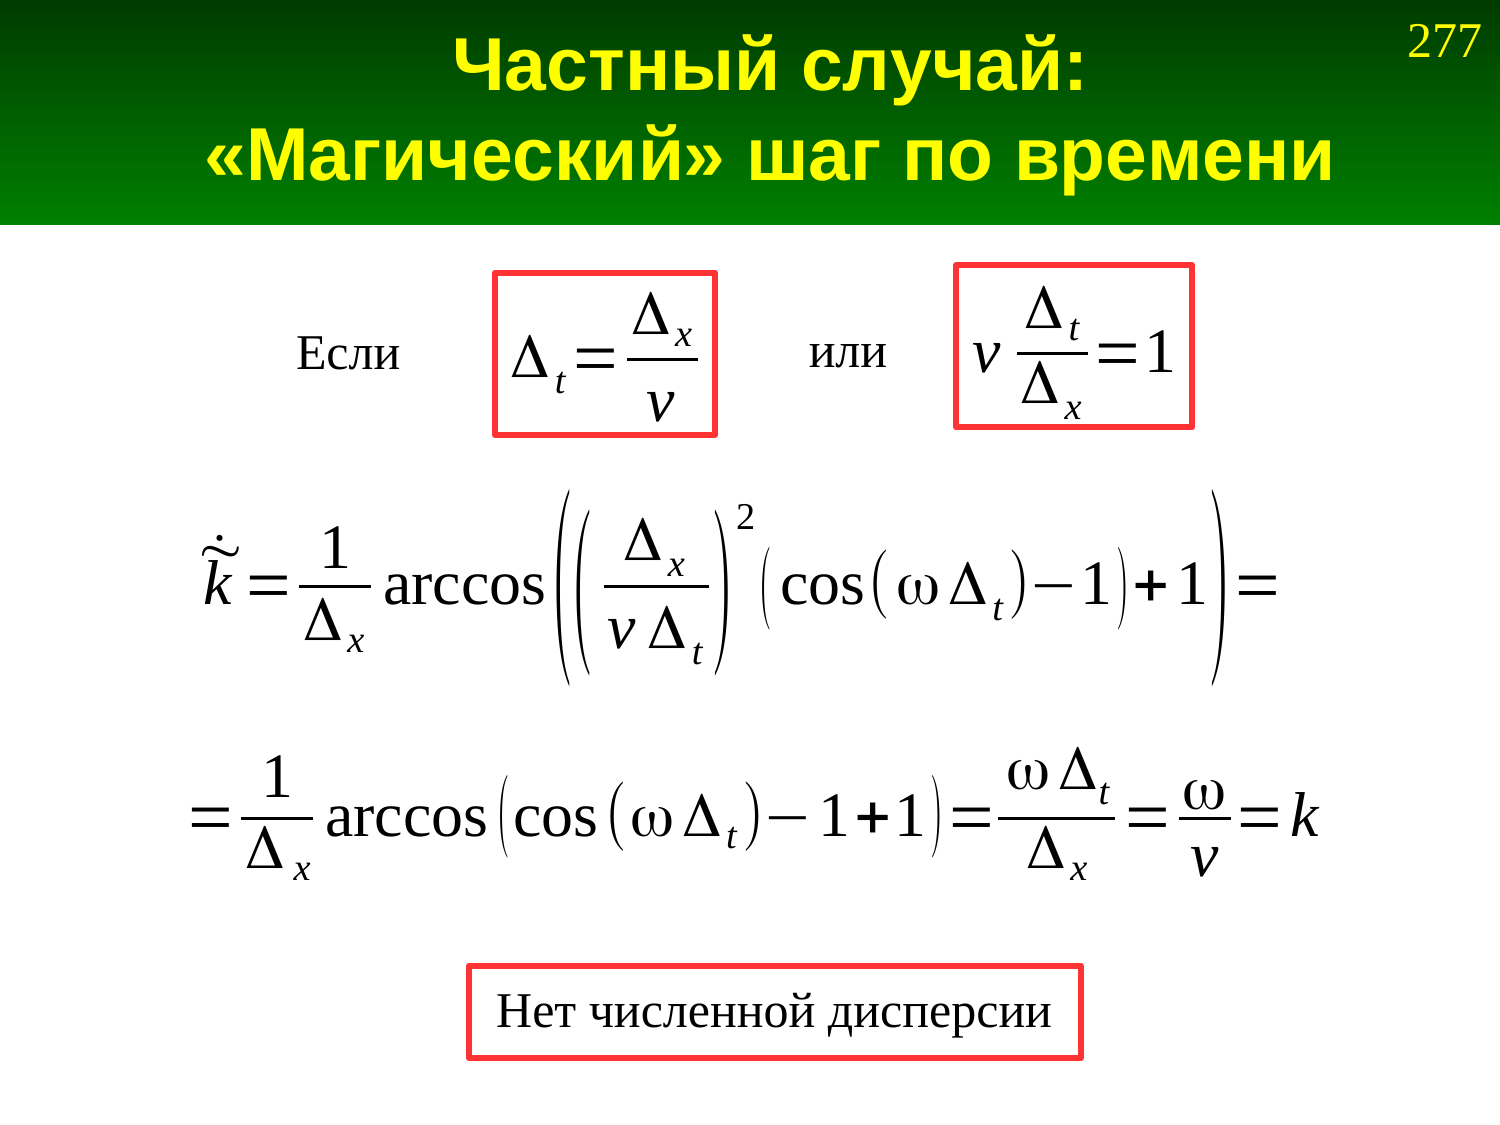

# Частный случай: «Магический» шаг по времени
или
Если
Нет численной дисперсии